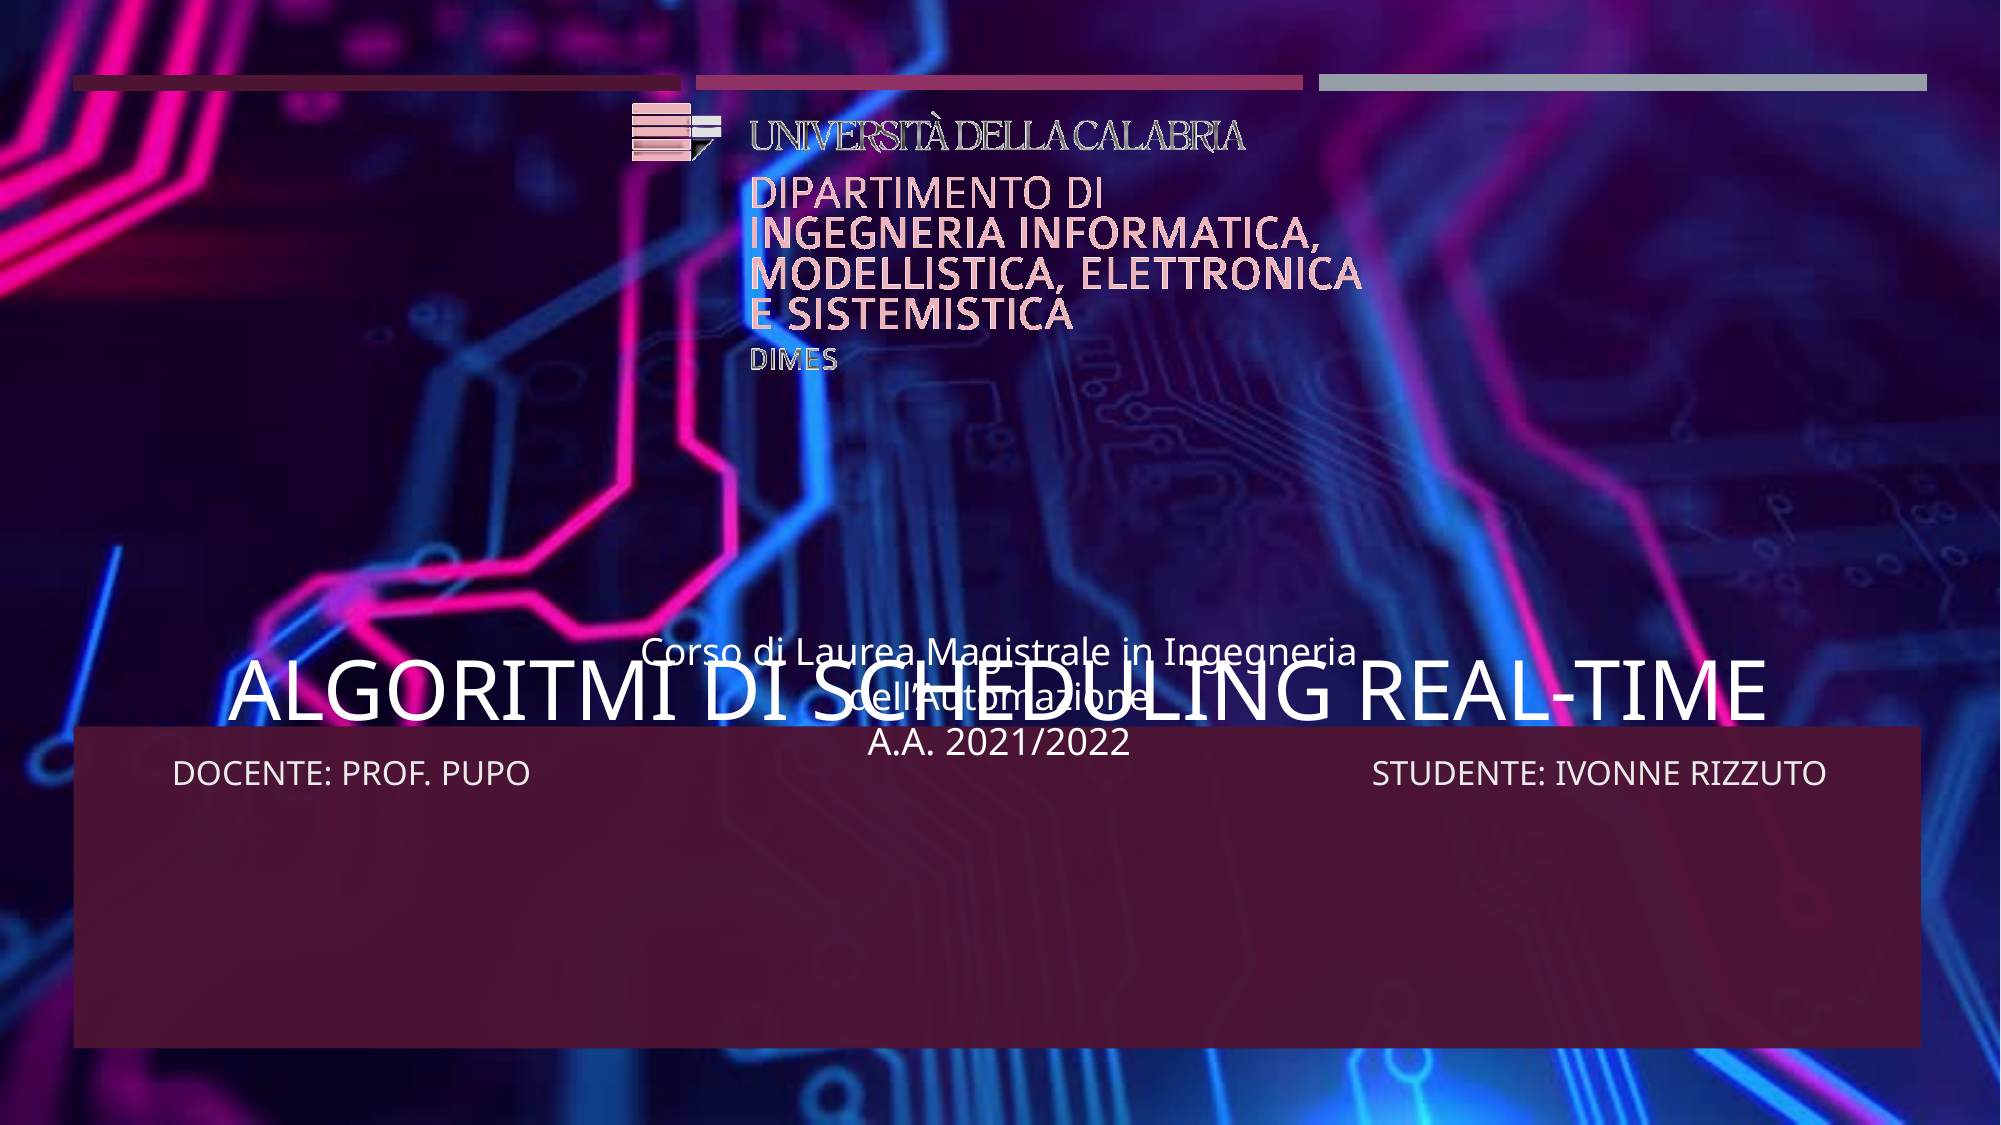

# Algoritmi di scheduling real-time
Corso di Laurea Magistrale in Ingegneria dell’Automazione
A.A. 2021/2022
Docente: Prof. Pupo												studente: ivonne rizzuto